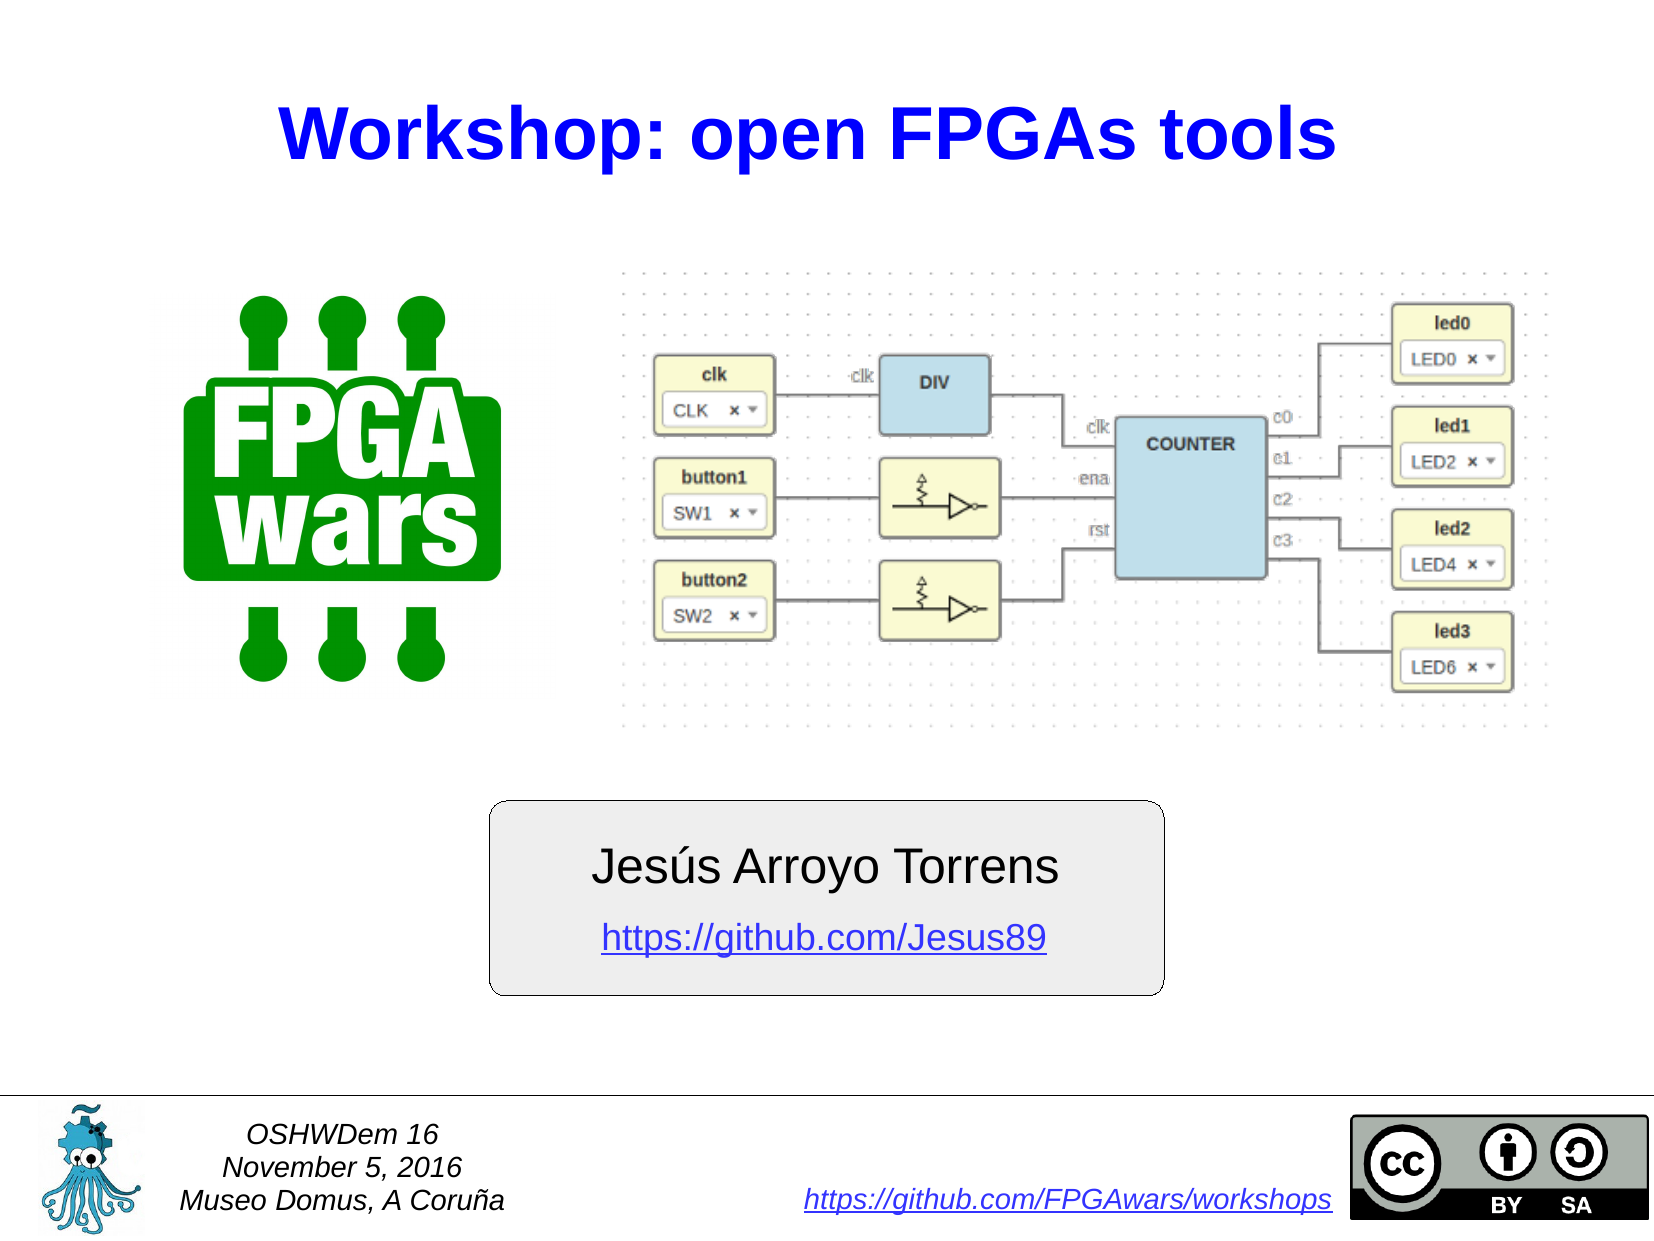

# Workshop: open FPGAs tools
Jesús Arroyo Torrens
https://github.com/Jesus89
OSHWDem 16
November 5, 2016
Museo Domus, A Coruña
https://github.com/FPGAwars/workshops